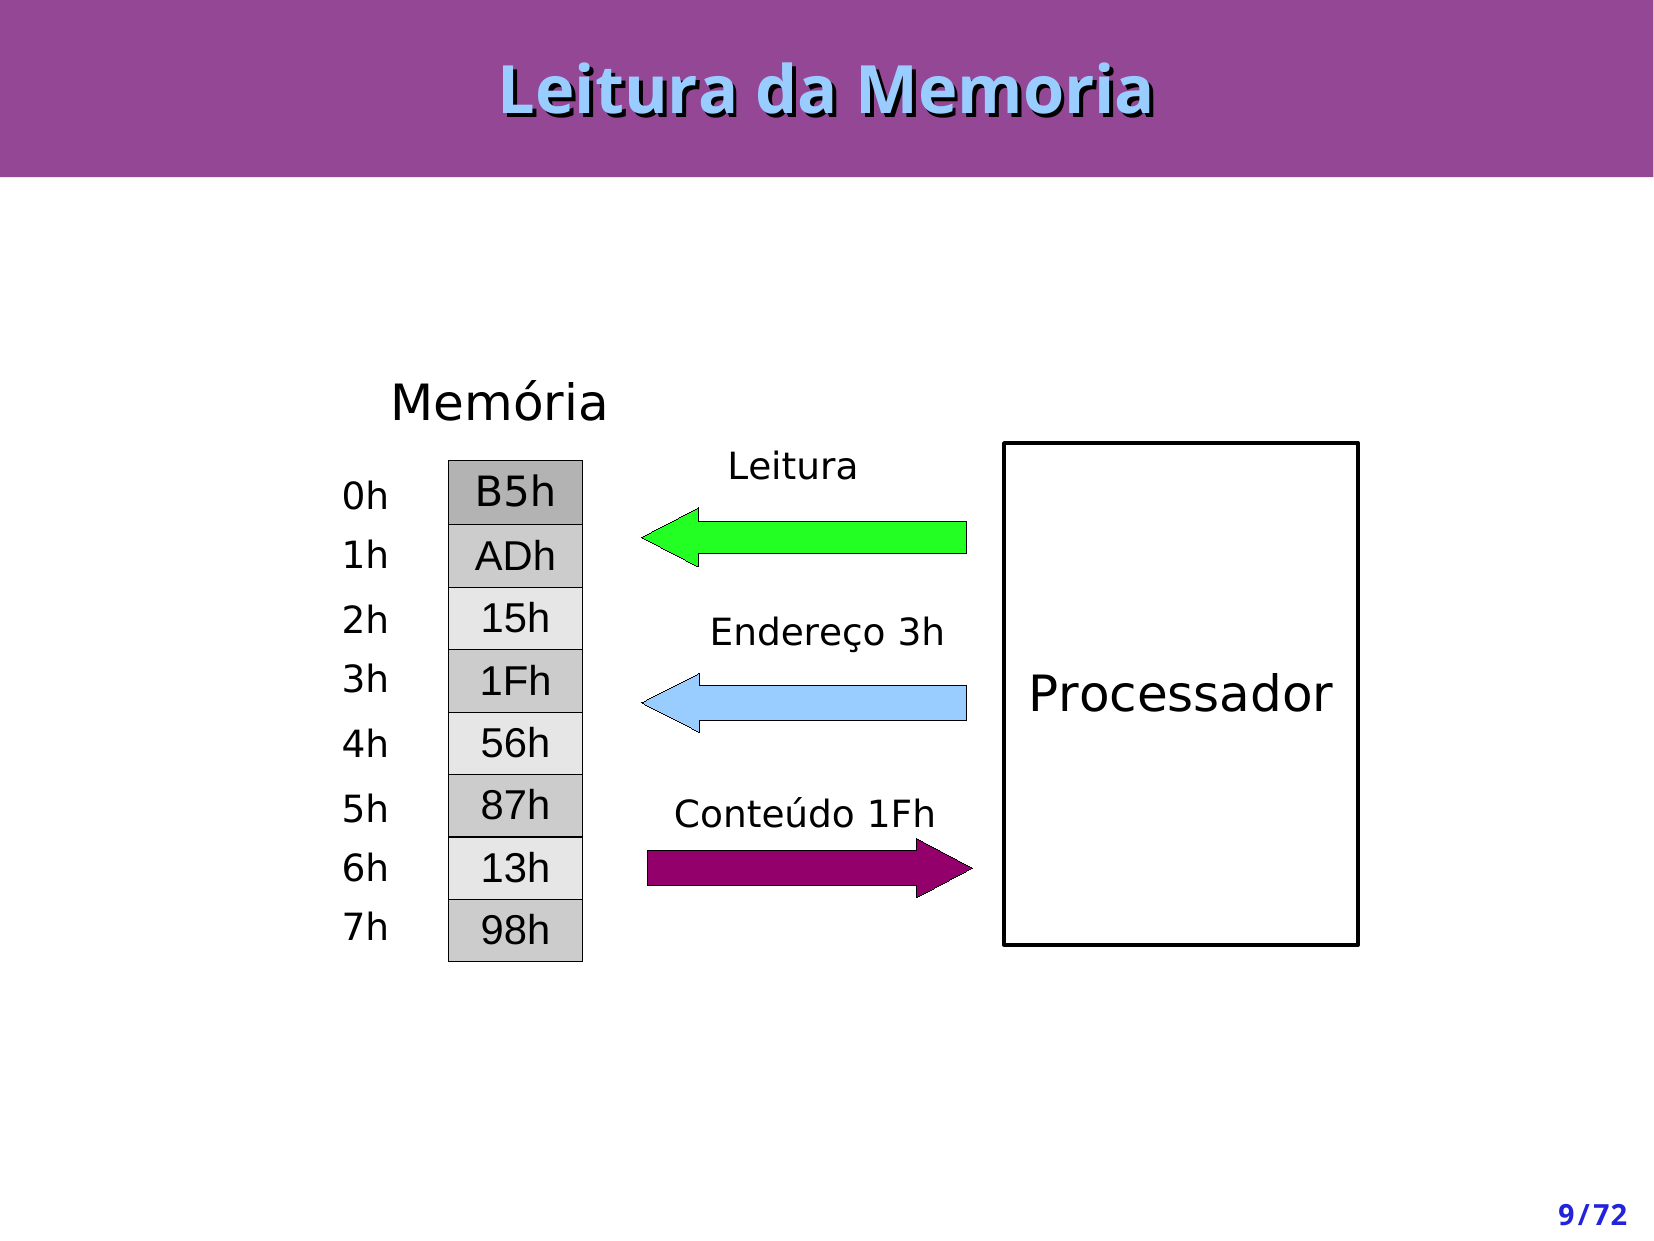

# Leitura da Memoria
Memória
Leitura
Processador
| B5h |
| --- |
| ADh |
| 15h |
| 1Fh |
| 56h |
| 87h |
| 13h |
| 98h |
0h
1h
2h
Endereço 3h
3h
4h
5h
Conteúdo 1Fh
6h
7h
9